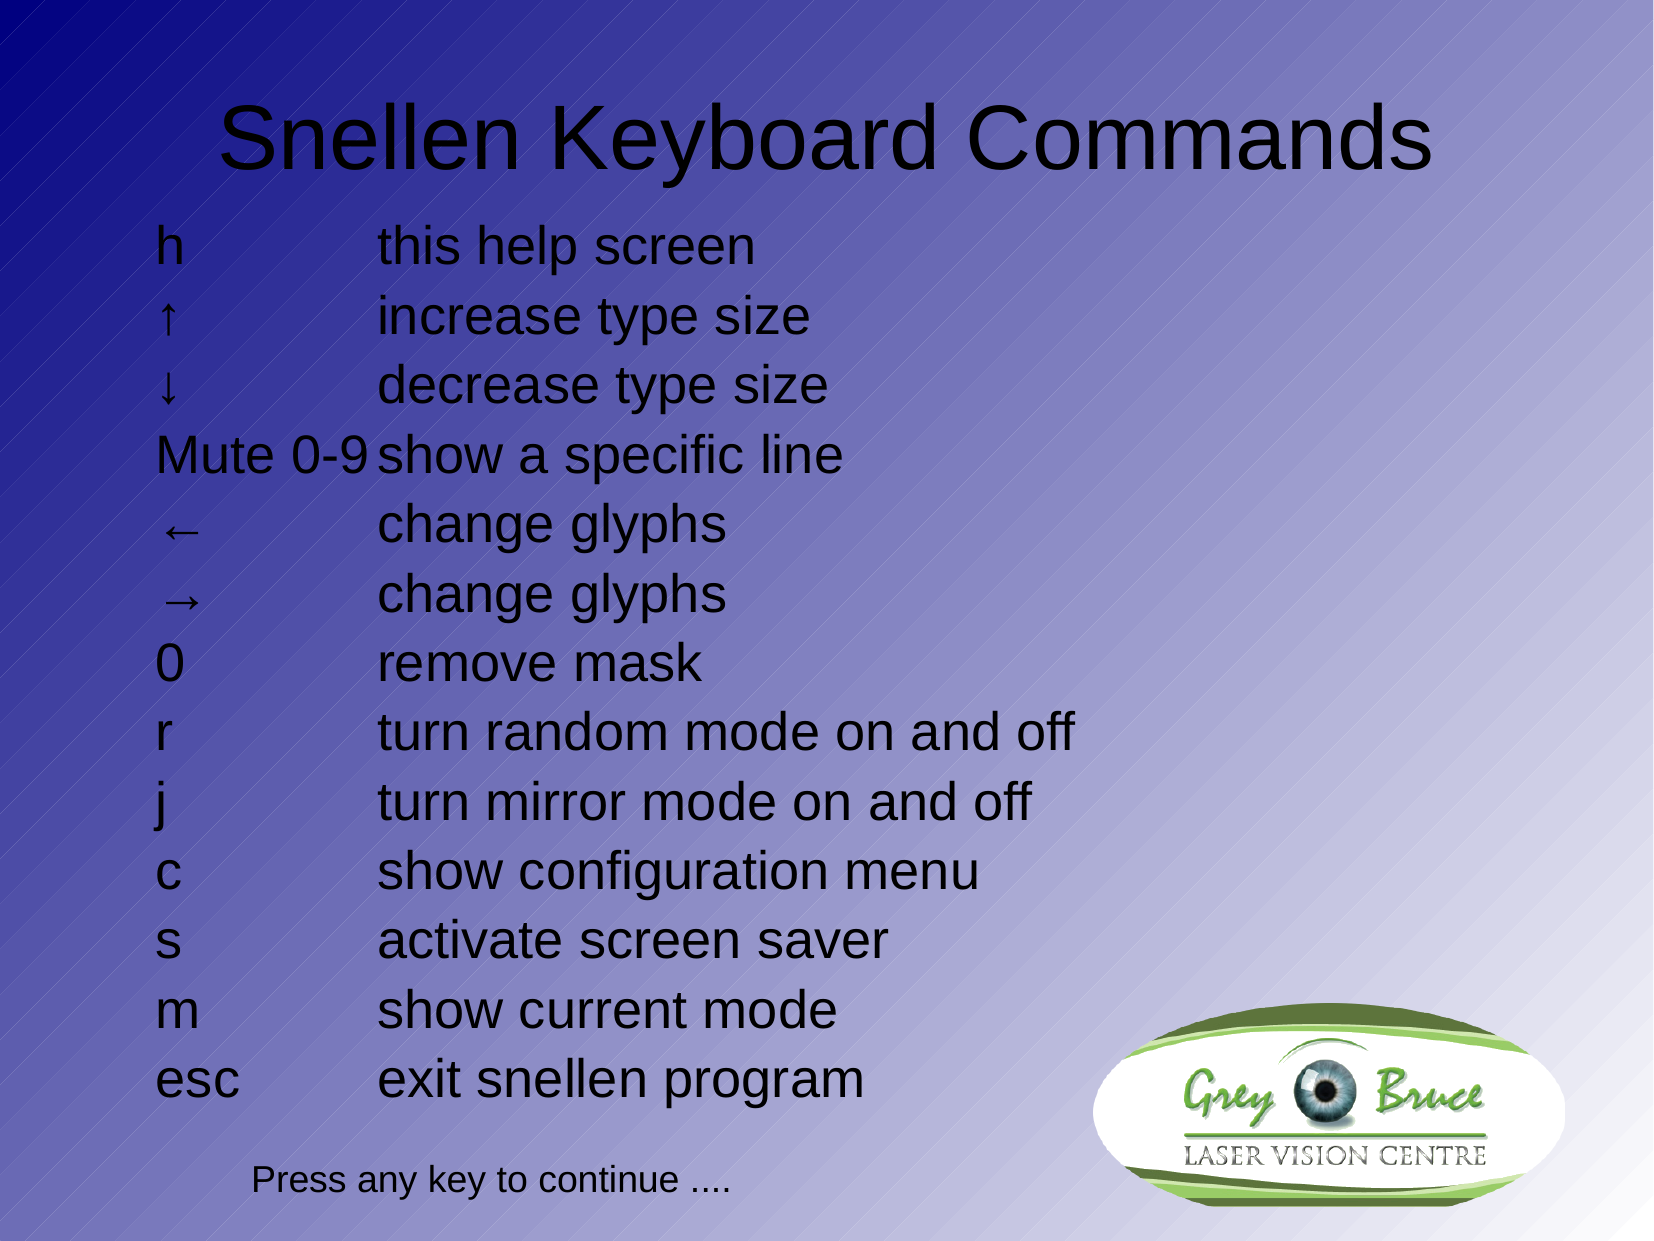

# Snellen Keyboard Commands
h			this help screen
↑ 			increase type size
↓	 		decrease type size
Mute 0-9	show a specific line
← 			change glyphs
→ 			change glyphs
0 			remove mask
r 			turn random mode on and off
j			turn mirror mode on and off
c			show configuration menu
s 			activate screen saver
m 			show current mode
esc 		exit snellen program
Press any key to continue ....